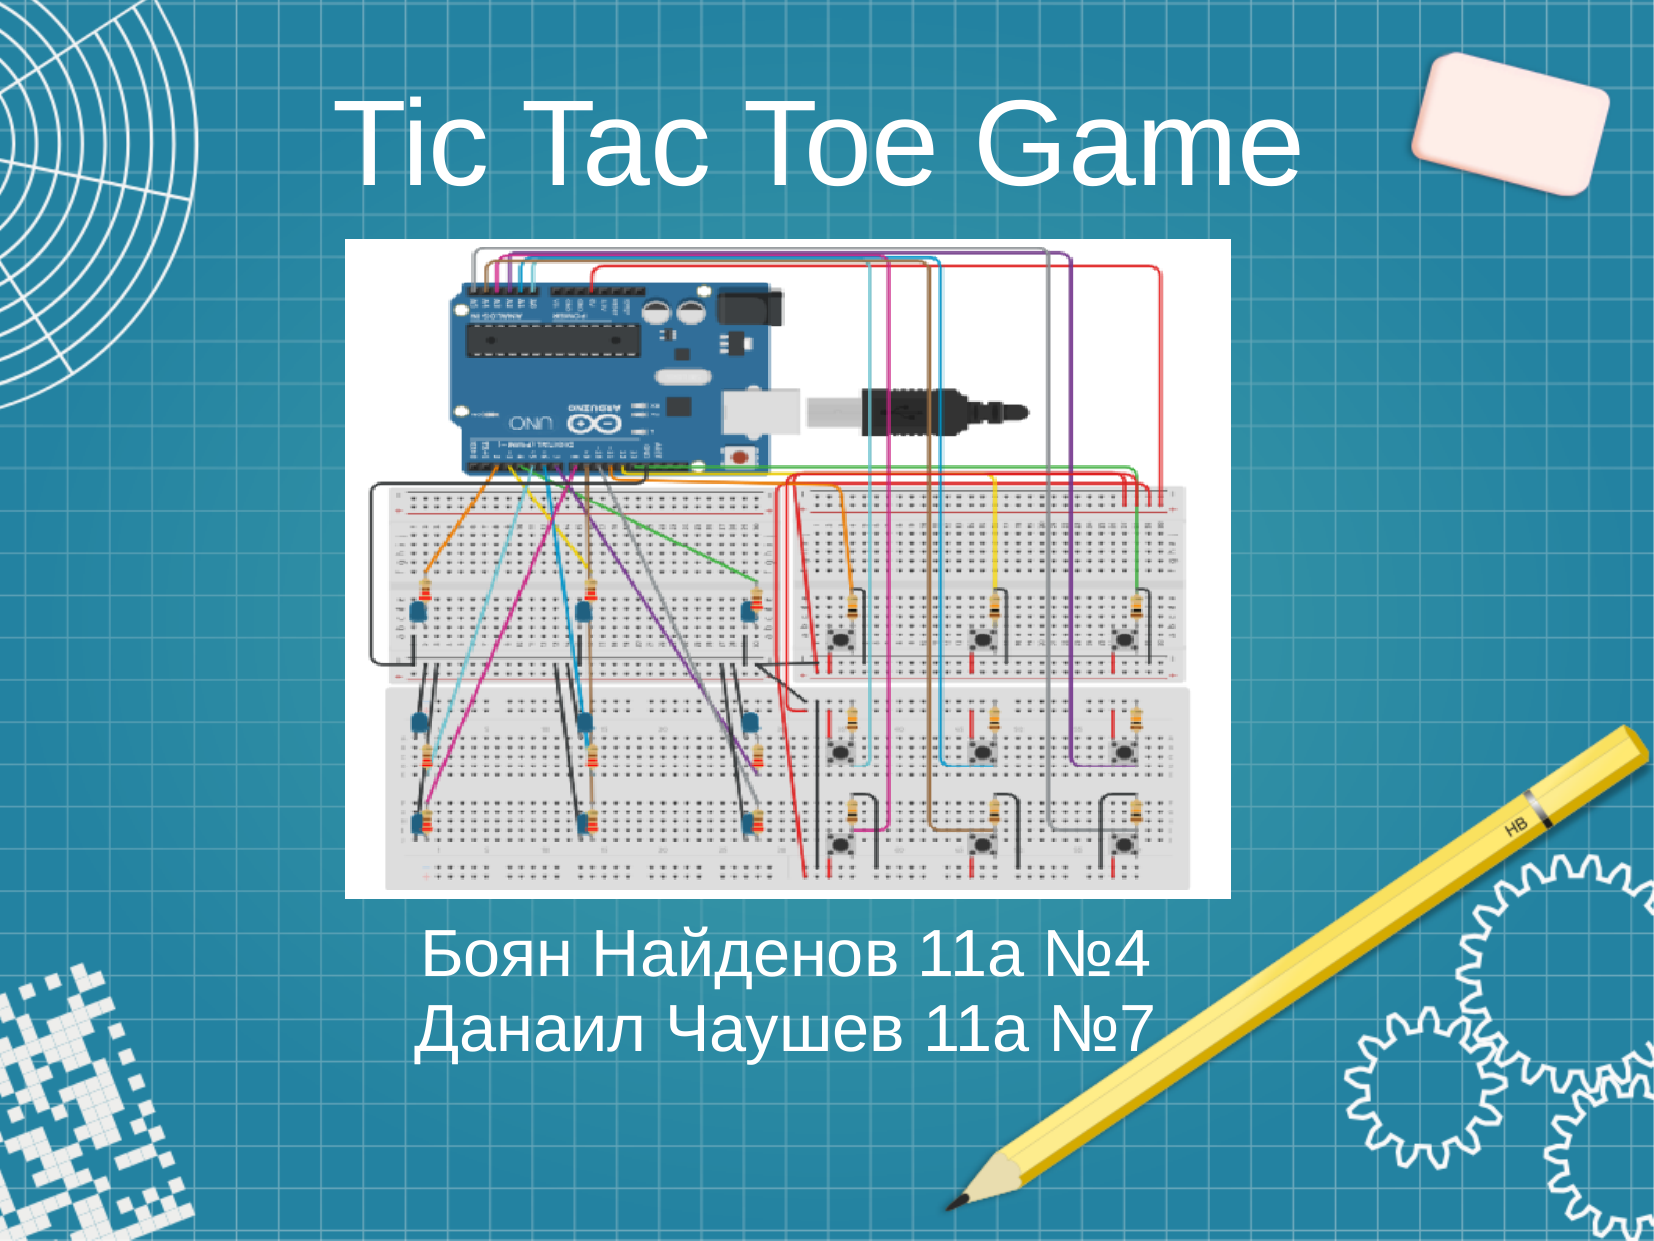

# Tic Tac Toe Game
Боян Найденов 11а №4
Данаил Чаушев 11а №7